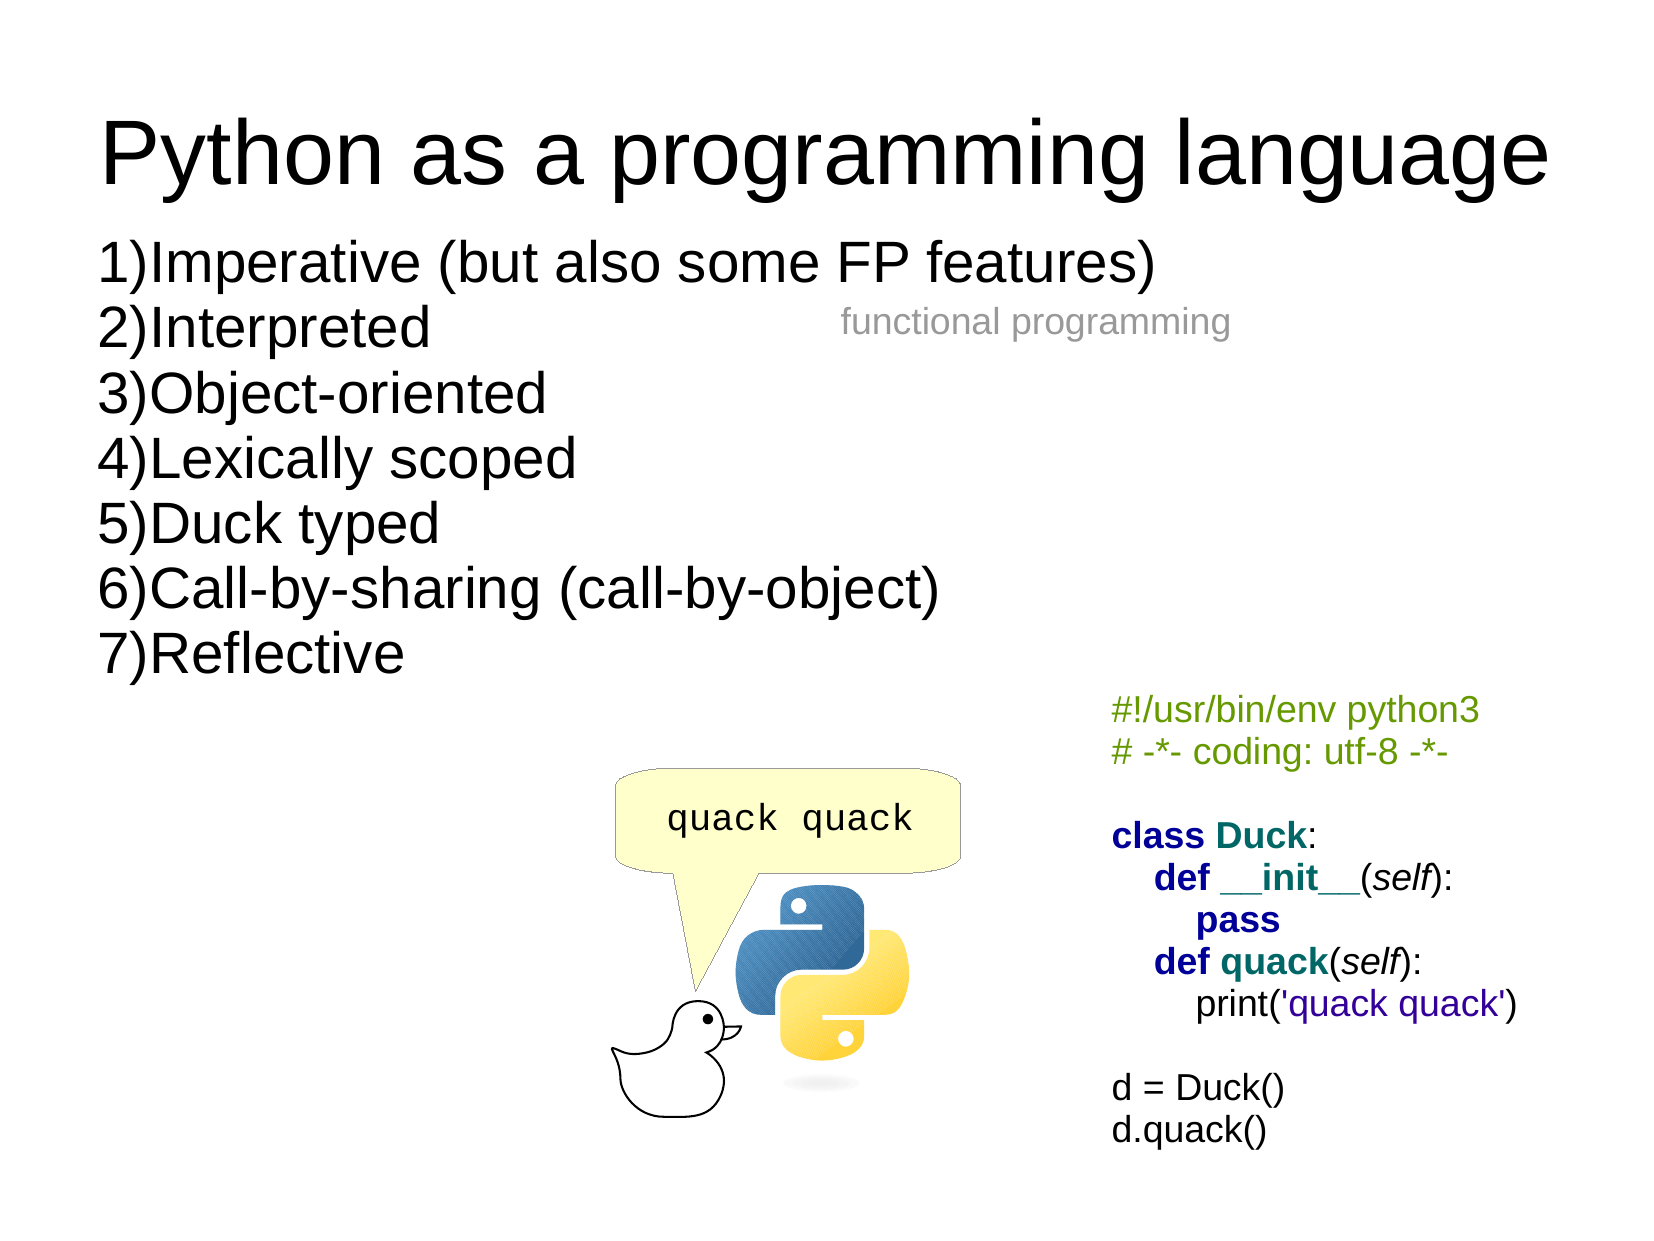

# Python as a programming language
Imperative (but also some FP features)
Interpreted
Object-oriented
Lexically scoped
Duck typed
Call-by-sharing (call-by-object)
Reflective
functional programming
#!/usr/bin/env python3
# -*- coding: utf-8 -*-
class Duck:
 def __init__(self):
 pass
 def quack(self):
 print('quack quack')
d = Duck()
d.quack()
quack quack